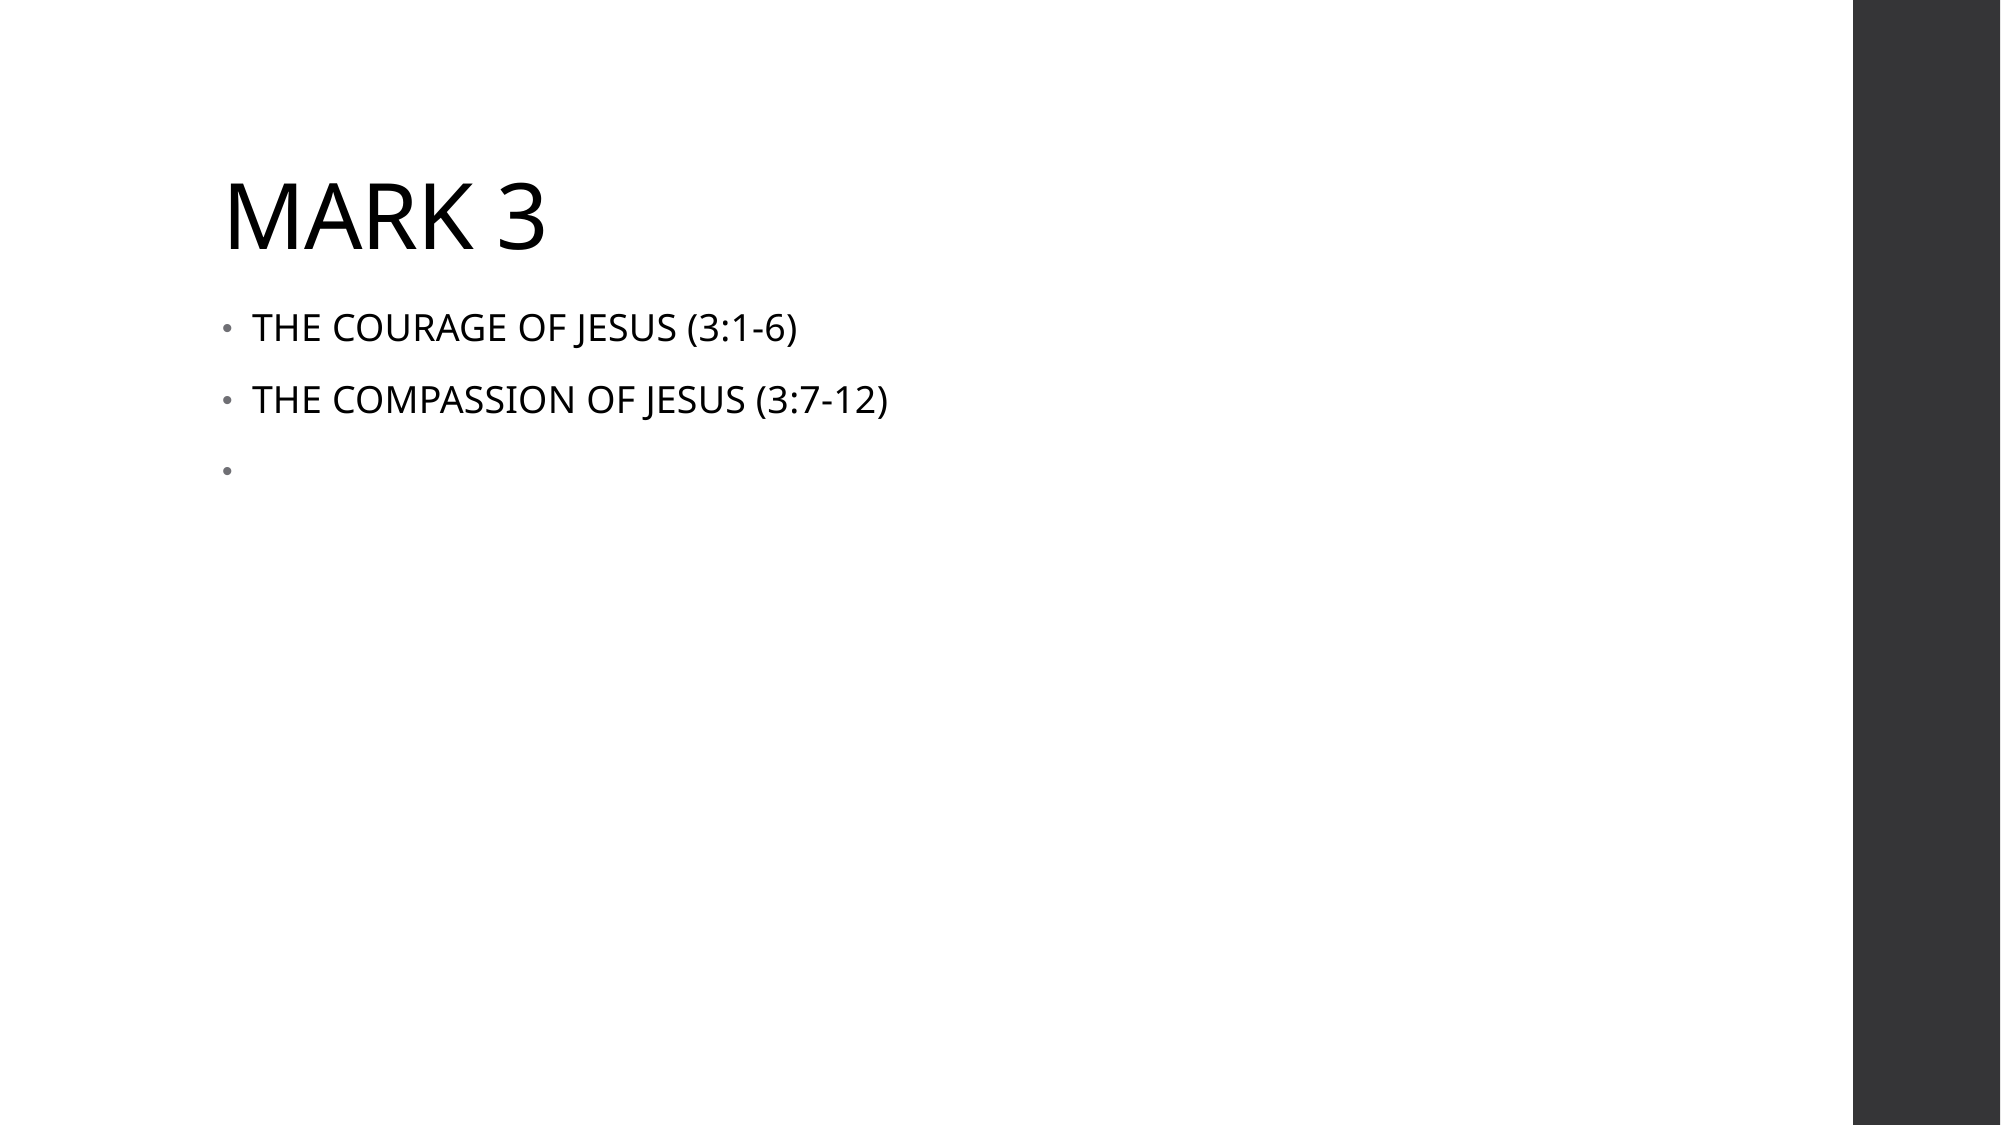

# MARK 3
THE COURAGE OF JESUS (3:1-6)
THE COMPASSION OF JESUS (3:7-12)